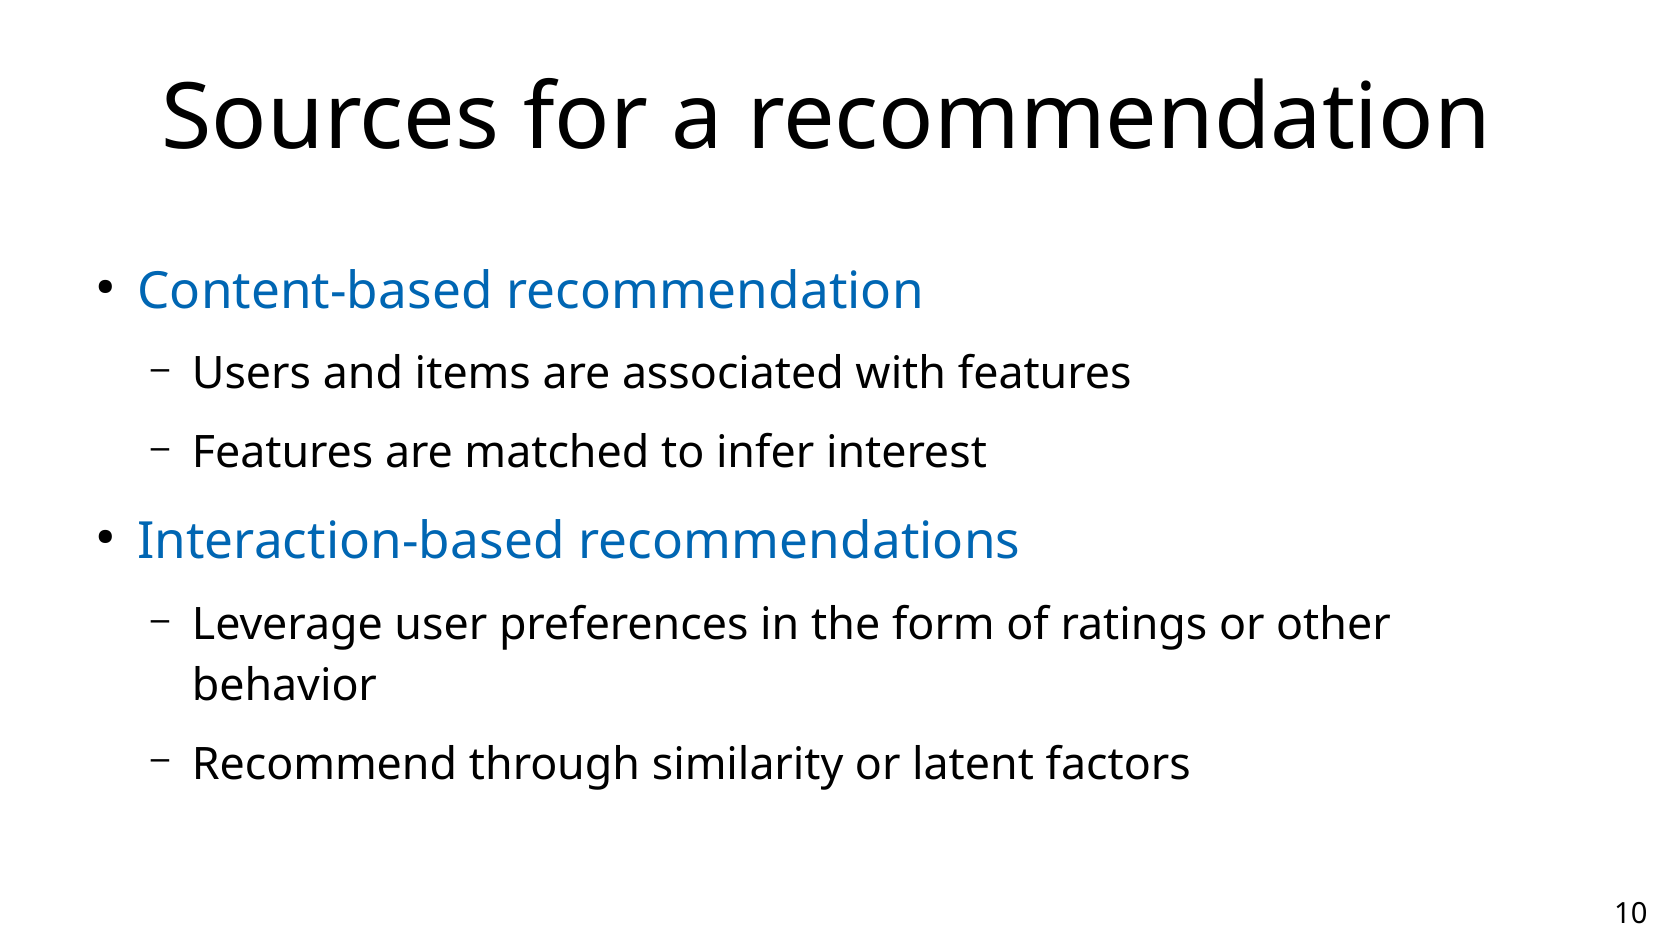

# Sources for a recommendation
Content-based recommendation
Users and items are associated with features
Features are matched to infer interest
Interaction-based recommendations
Leverage user preferences in the form of ratings or other behavior
Recommend through similarity or latent factors
10